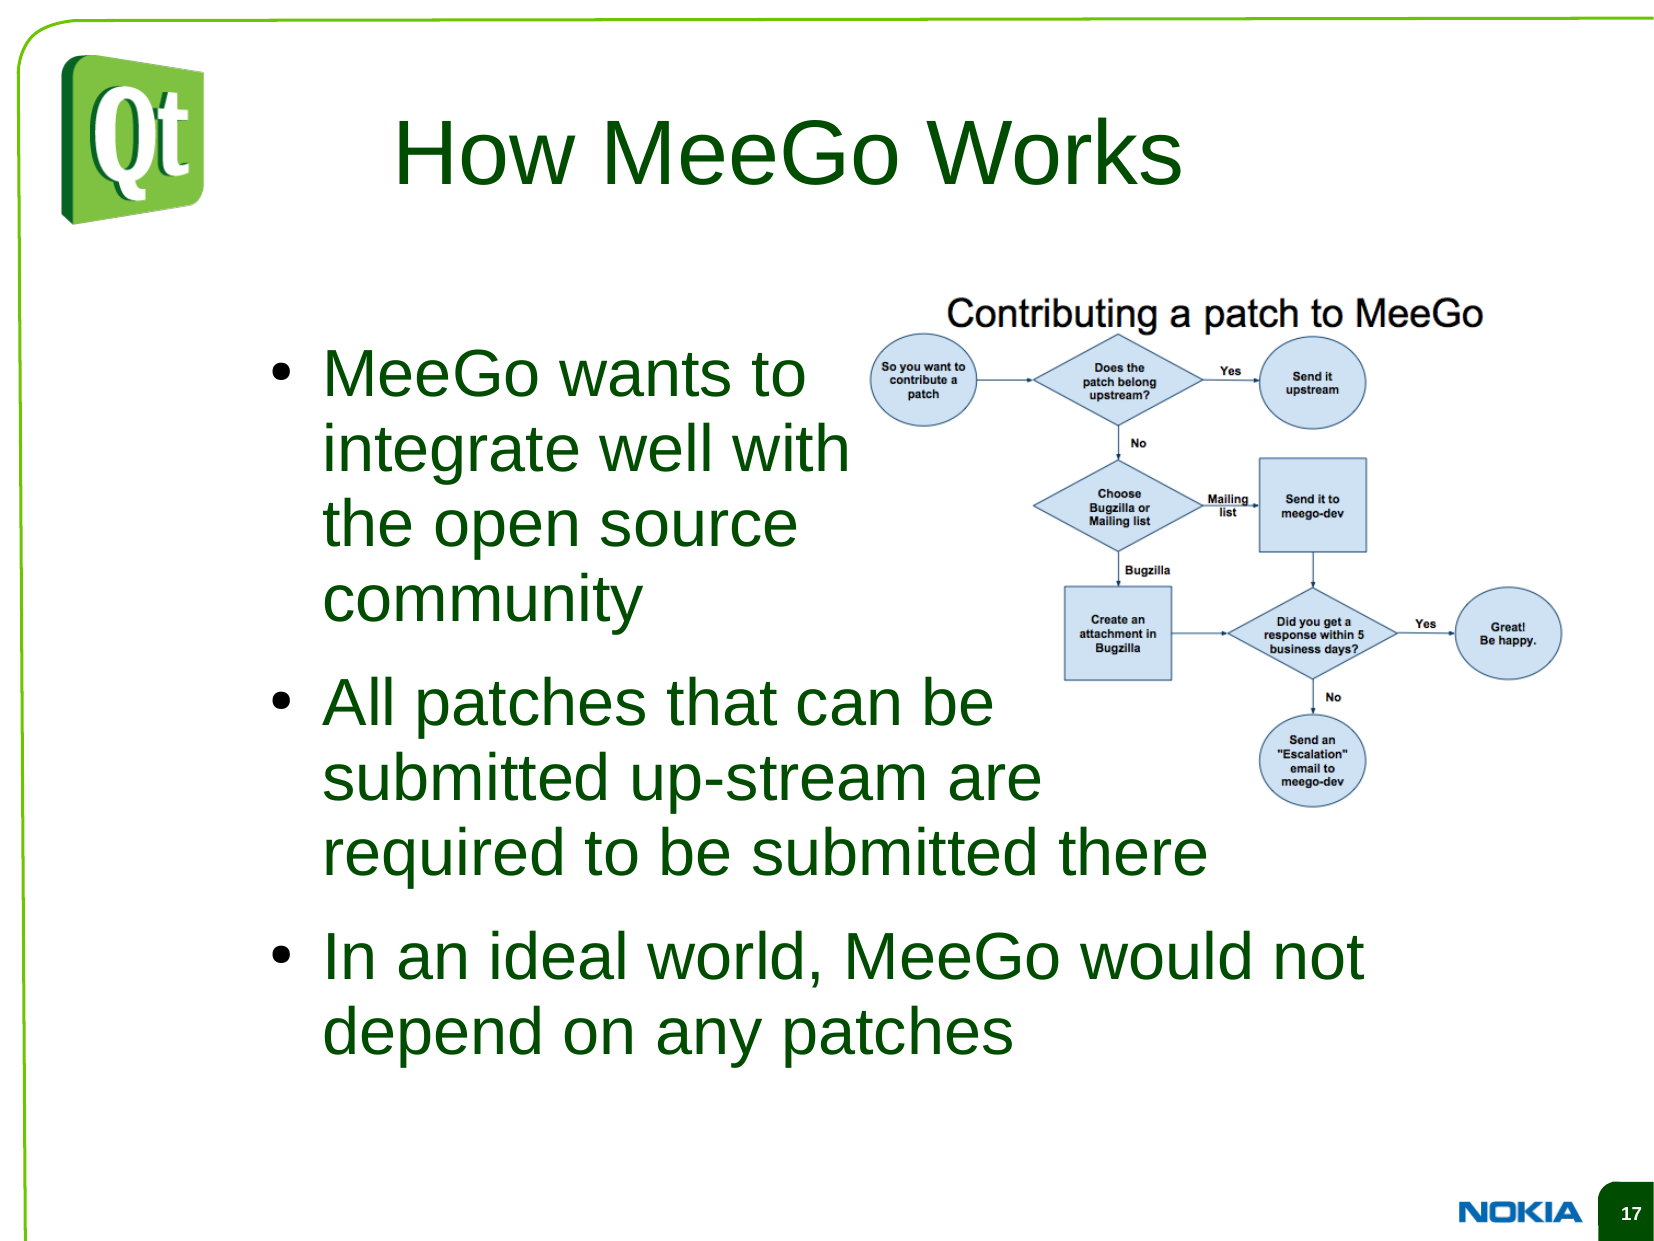

# How MeeGo Works
MeeGo wants to
integrate well with
the open source
community
All patches that can be
submitted up-stream are
required to be submitted there
In an ideal world, MeeGo would not depend on any patches